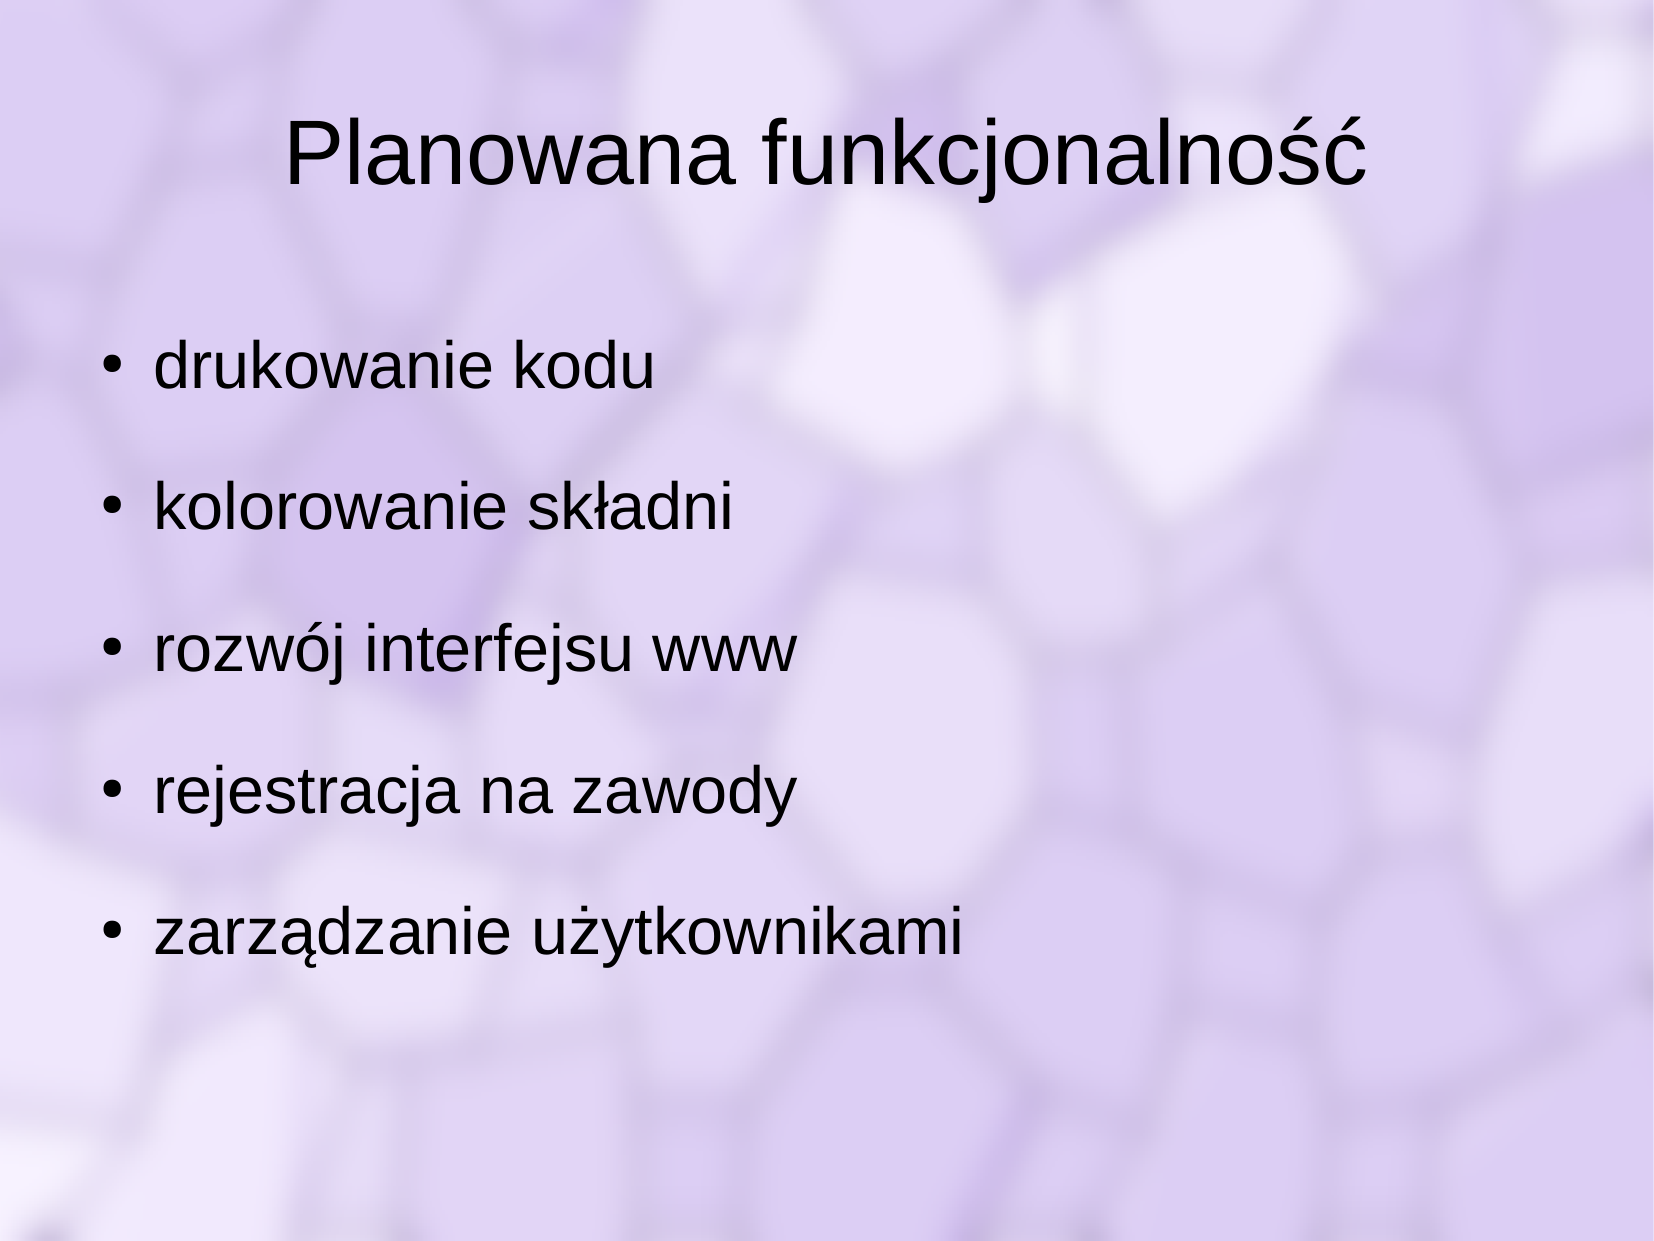

# Planowana funkcjonalność
drukowanie kodu
kolorowanie składni
rozwój interfejsu www
rejestracja na zawody
zarządzanie użytkownikami